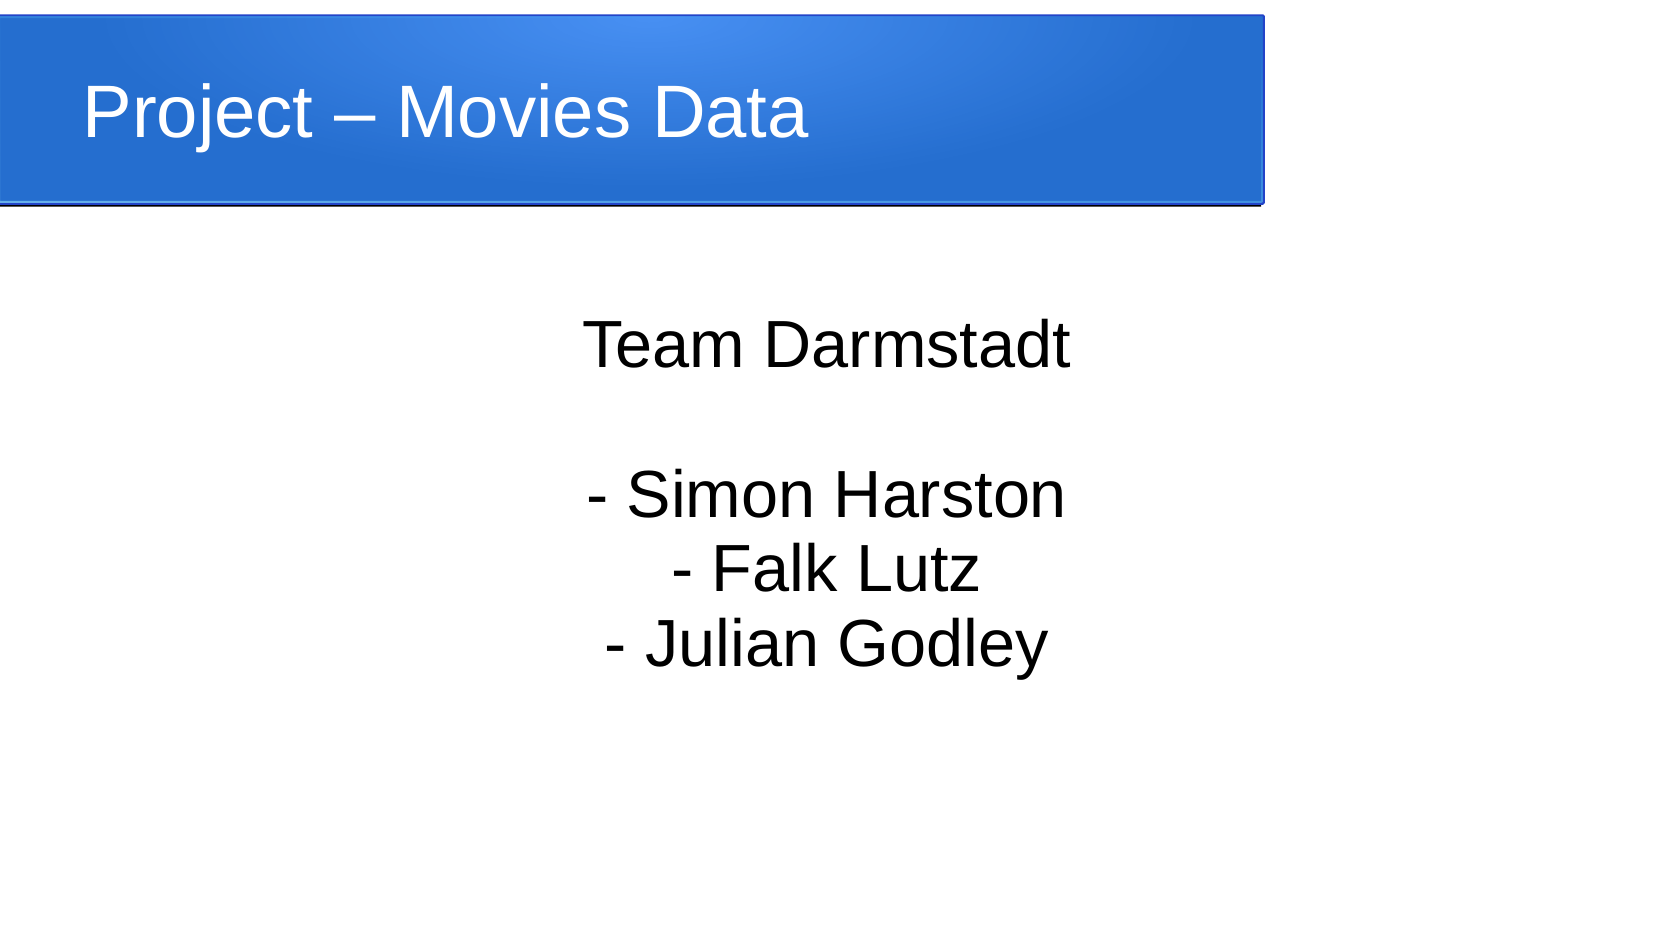

# Project – Movies Data
Team Darmstadt
- Simon Harston
- Falk Lutz
- Julian Godley